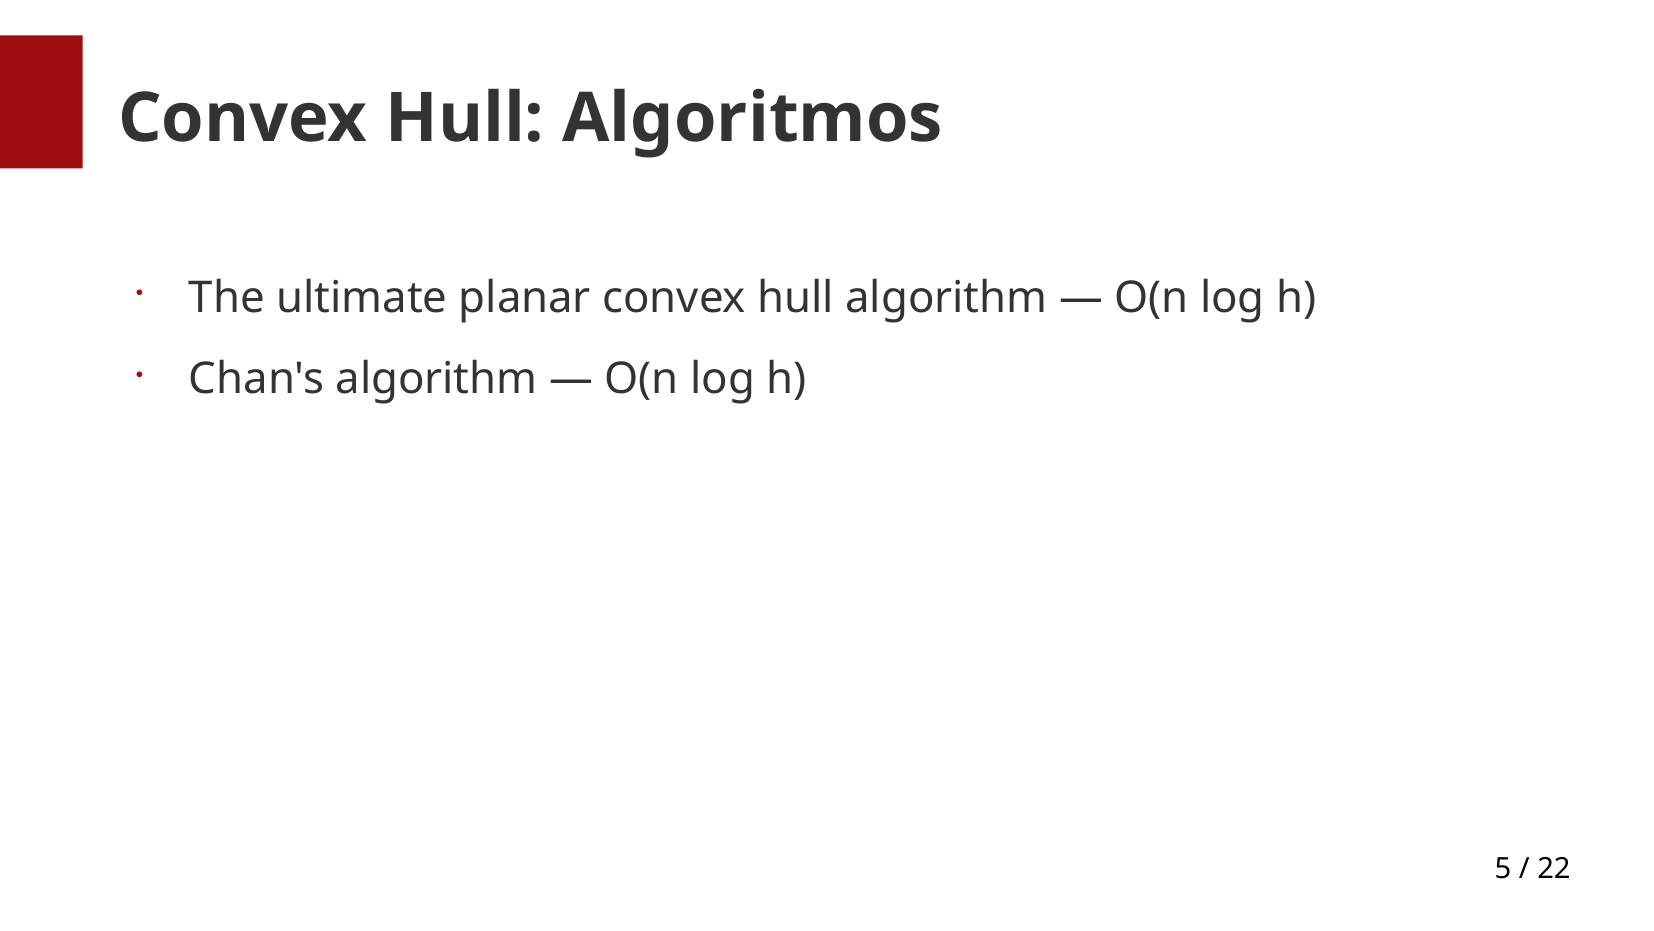

# Convex Hull: Algoritmos
The ultimate planar convex hull algorithm — O(n log h)
Chan's algorithm — O(n log h)
5